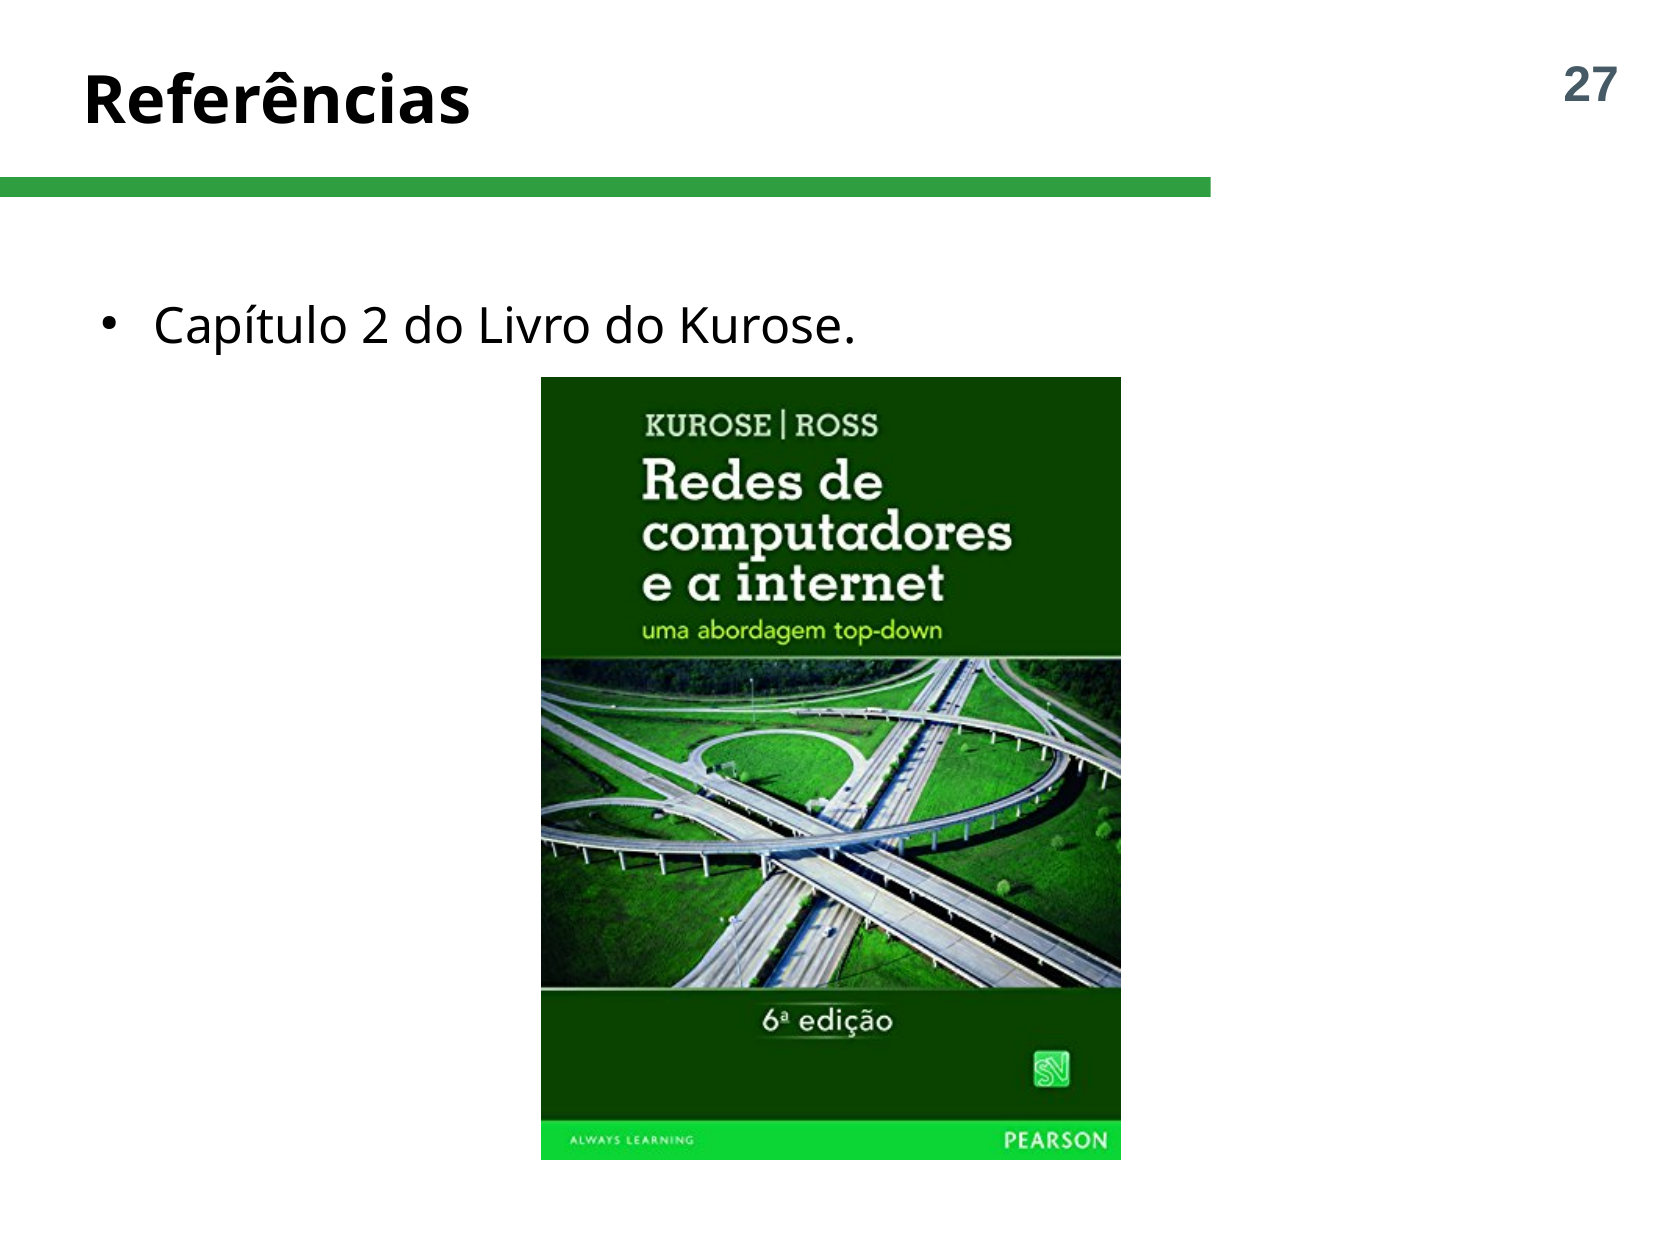

# Referências
Capítulo 2 do Livro do Kurose.